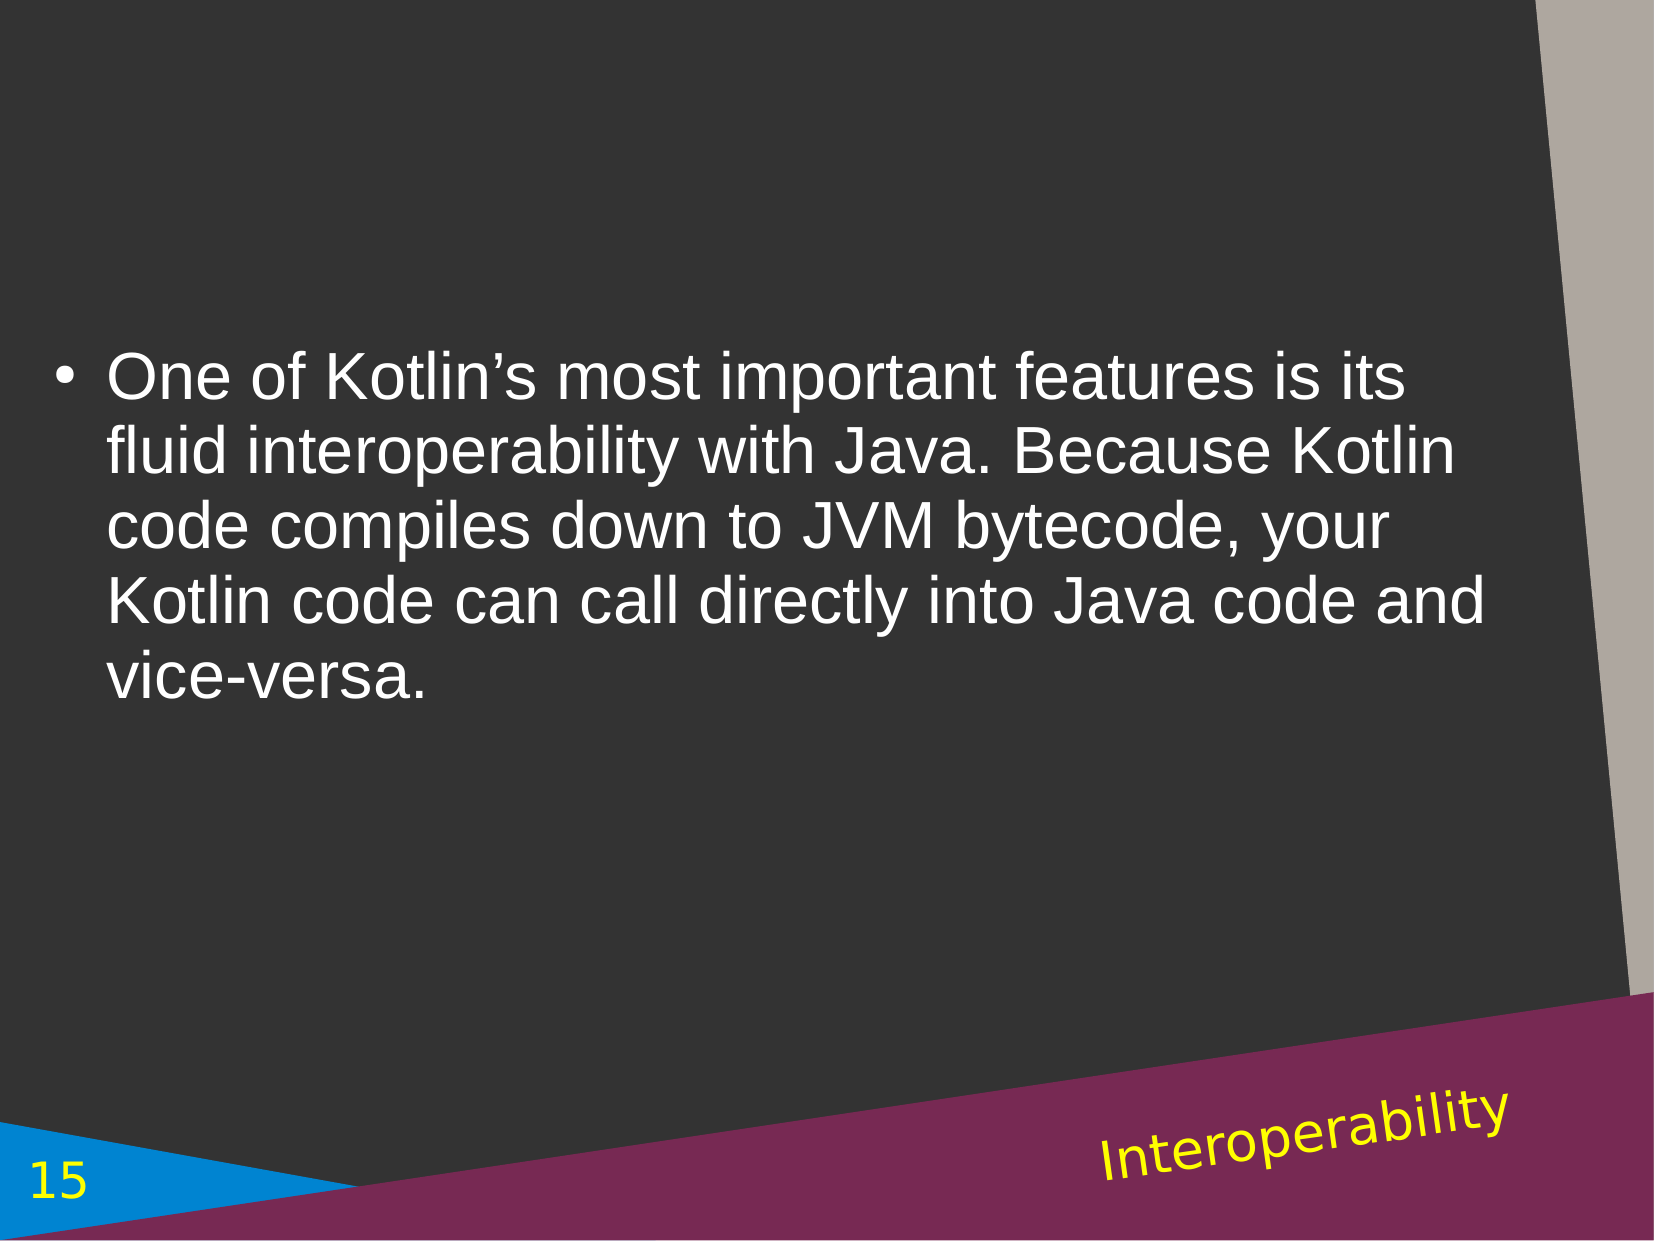

One of Kotlin’s most important features is its fluid interoperability with Java. Because Kotlin code compiles down to JVM bytecode, your Kotlin code can call directly into Java code and vice-versa.
# Interoperability
15